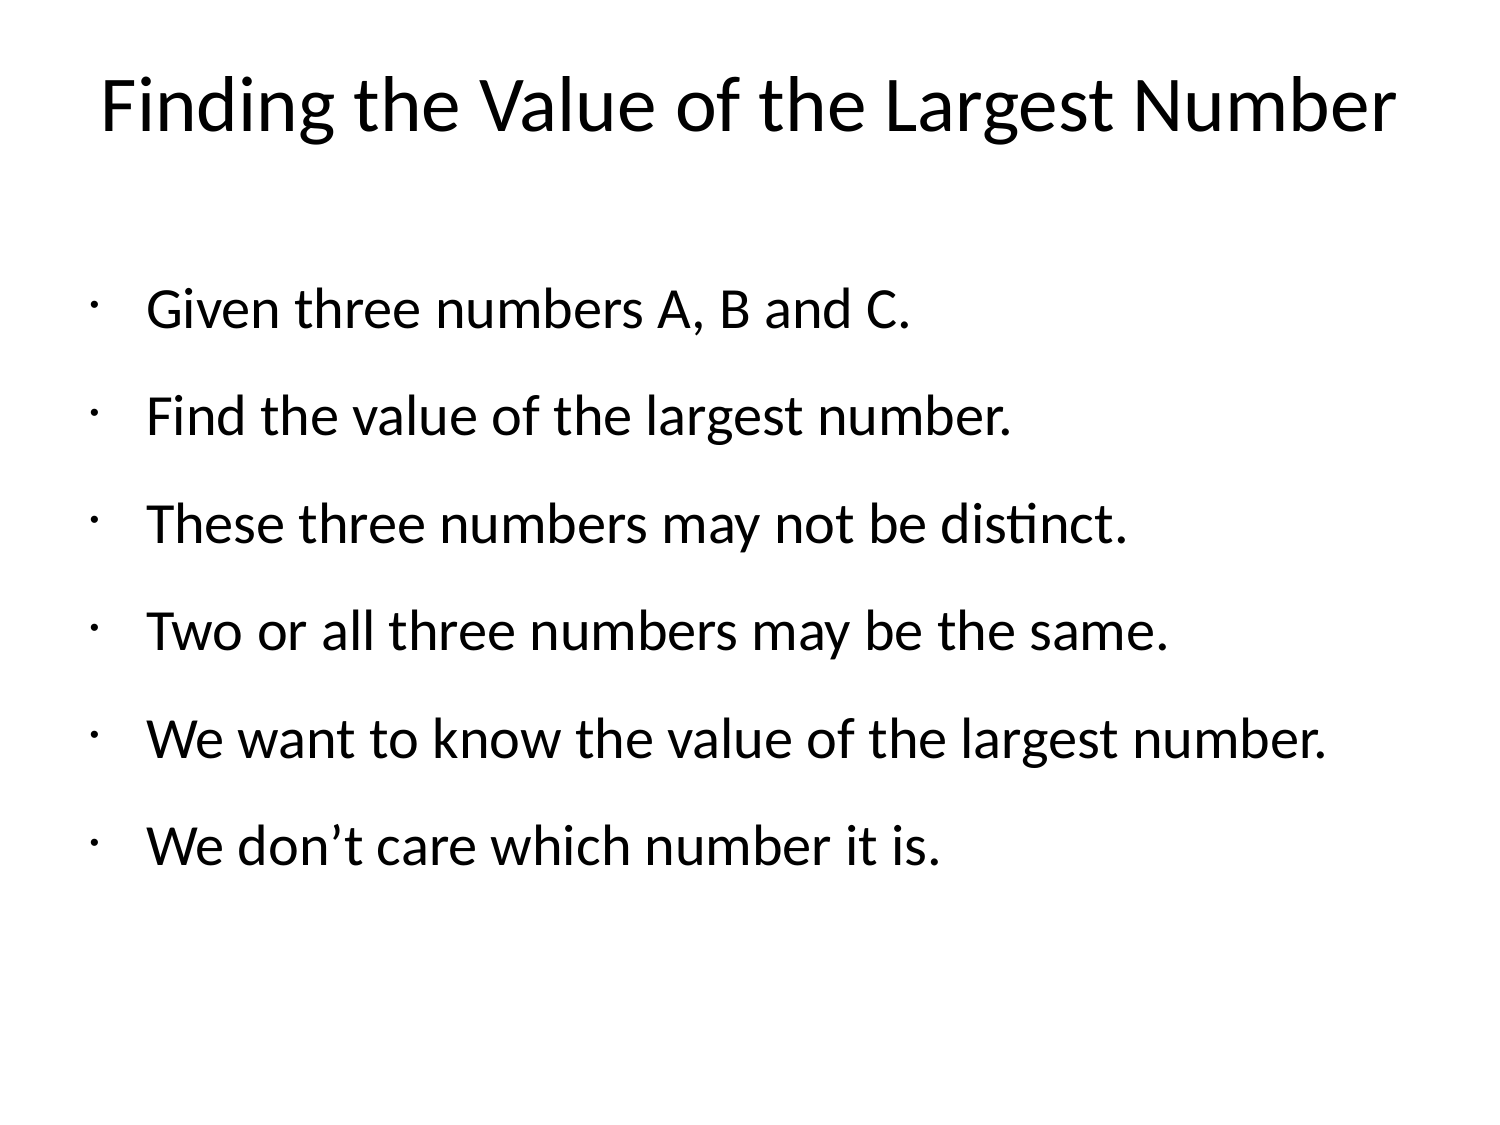

# Finding the Value of the Largest Number
Given three numbers A, B and C.
Find the value of the largest number.
These three numbers may not be distinct.
Two or all three numbers may be the same.
We want to know the value of the largest number.
We don’t care which number it is.